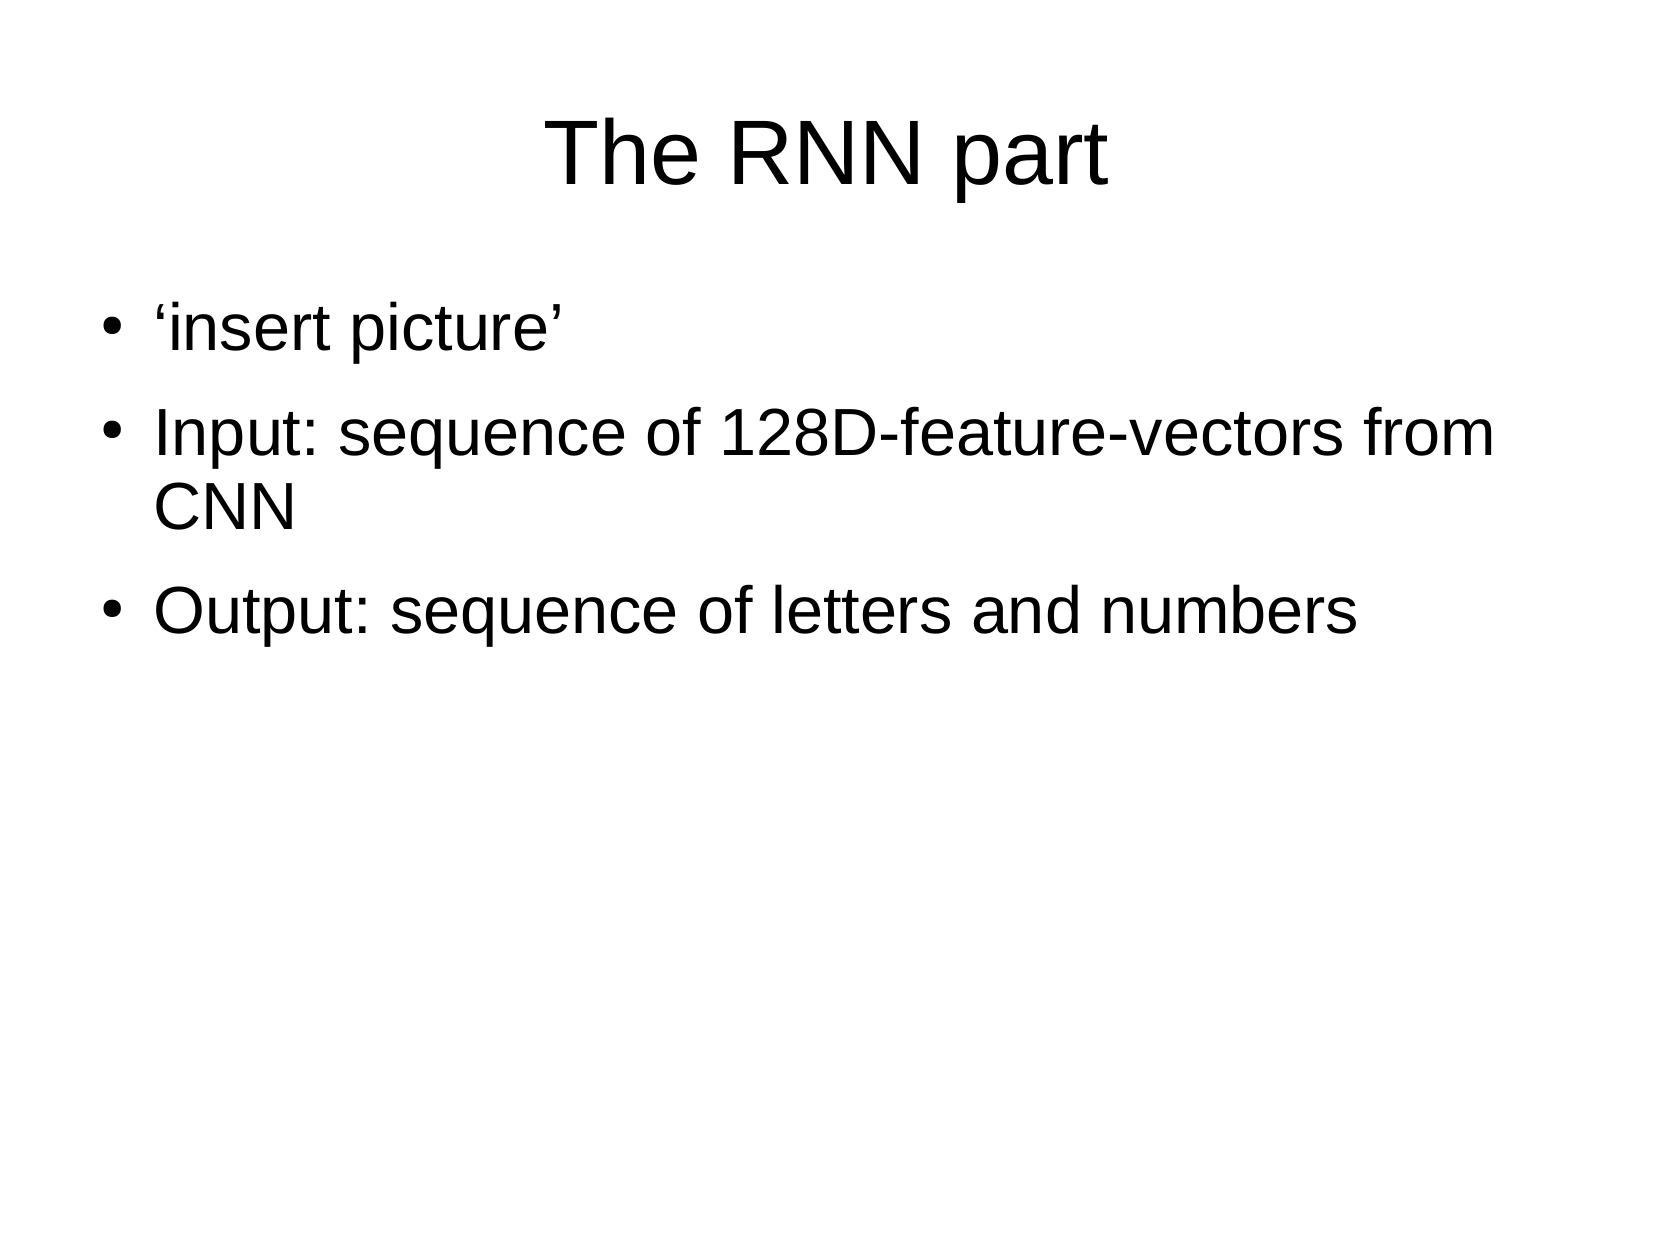

# The RNN part
‘insert picture’
Input: sequence of 128D-feature-vectors from CNN
Output: sequence of letters and numbers